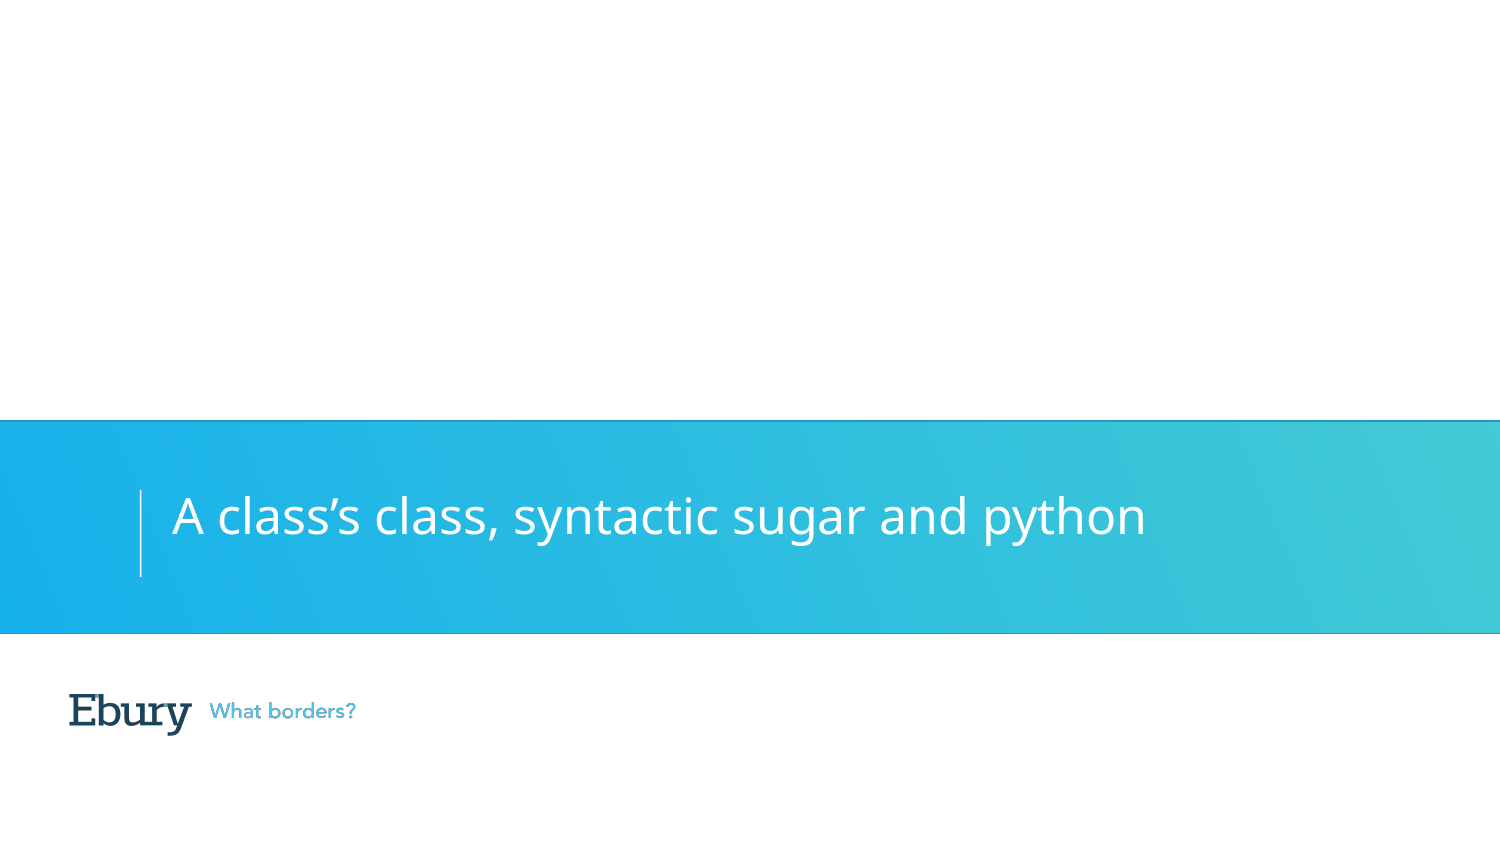

# A class’s class, syntactic sugar and python